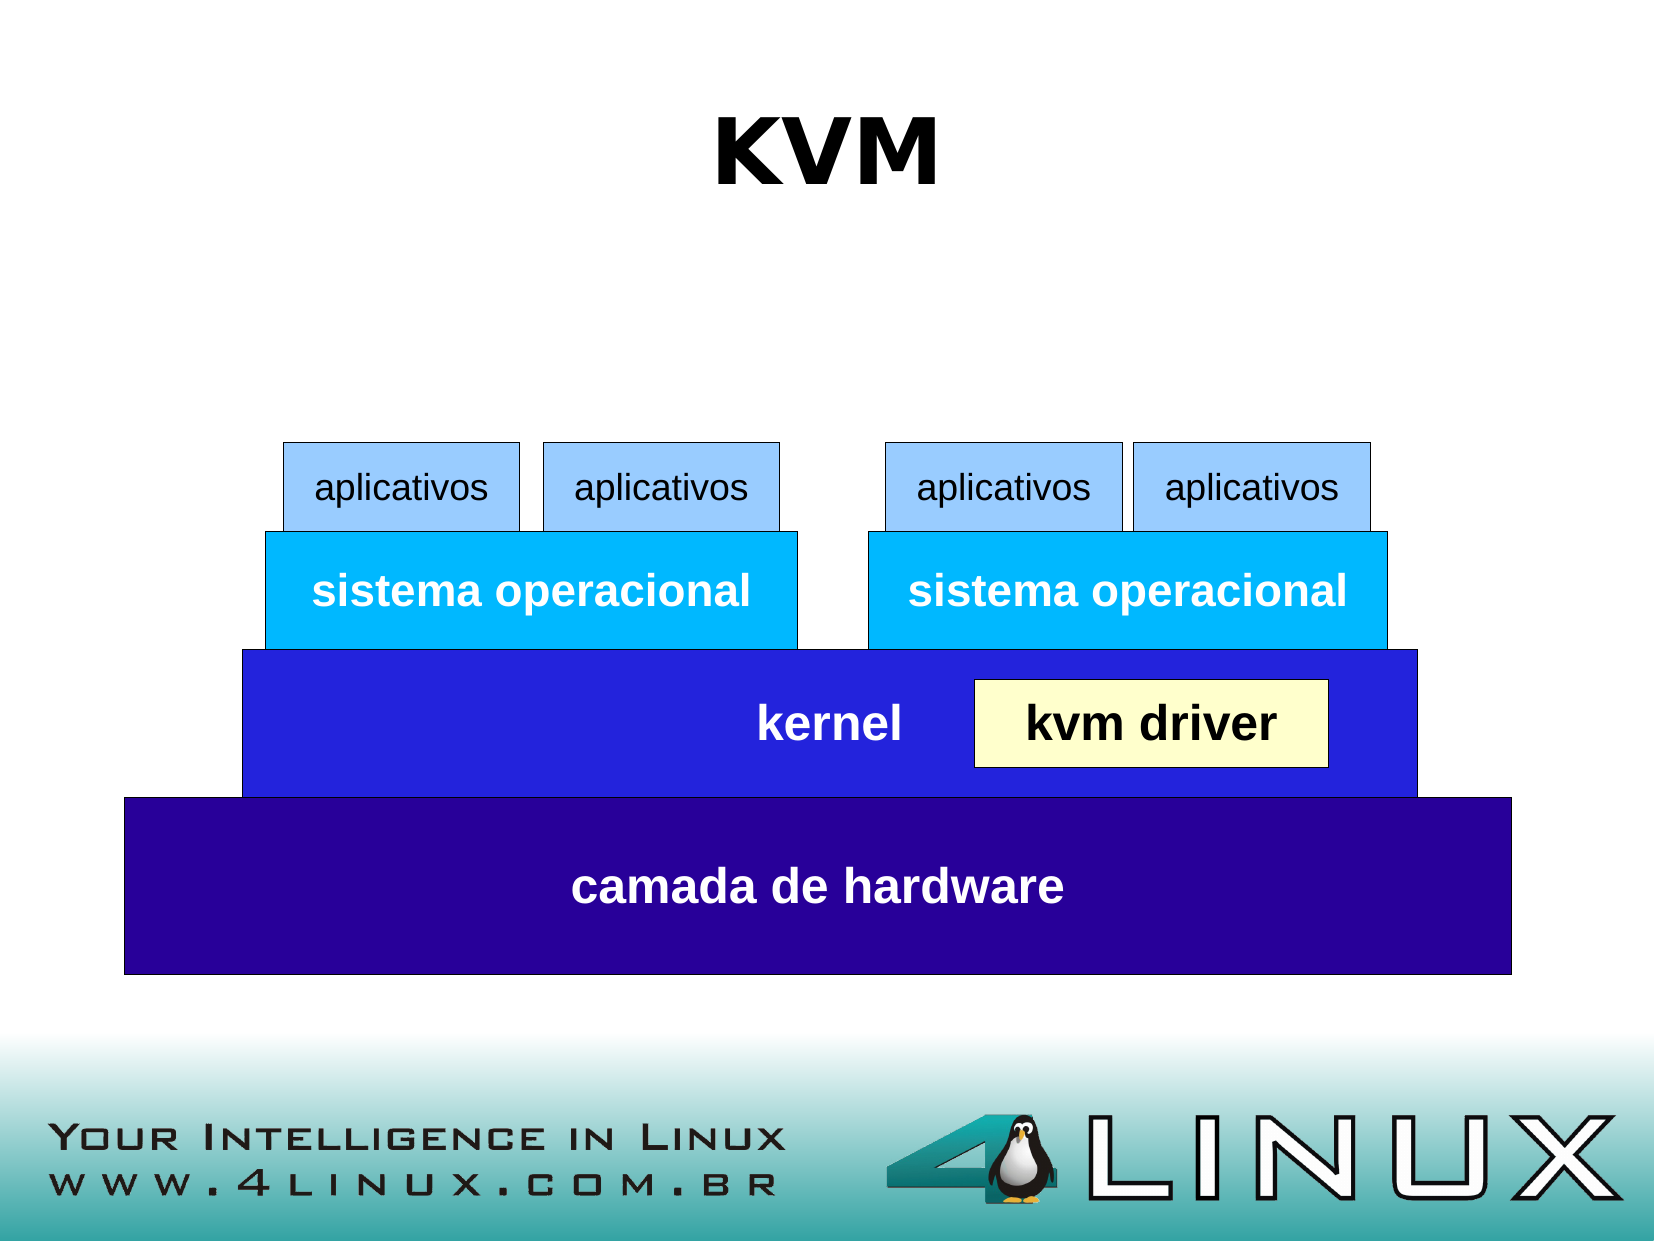

# KVM
aplicativos
aplicativos
aplicativos
aplicativos
aplicativos
sistema operacional
sistema operacional
kernel
kvm driver
camada de hardware